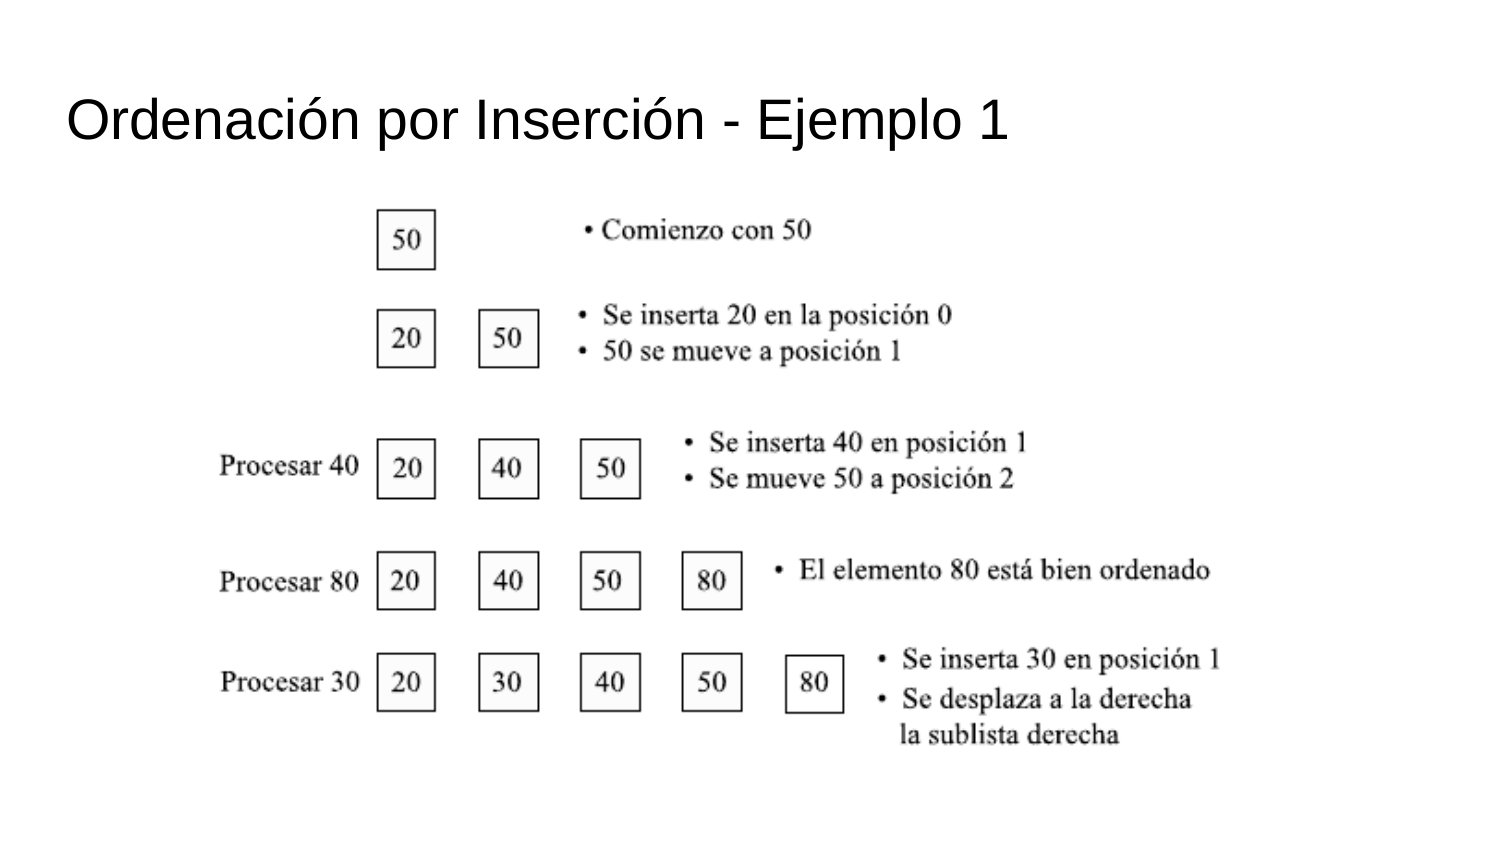

# Ordenación por Inserción - Ejemplo 1